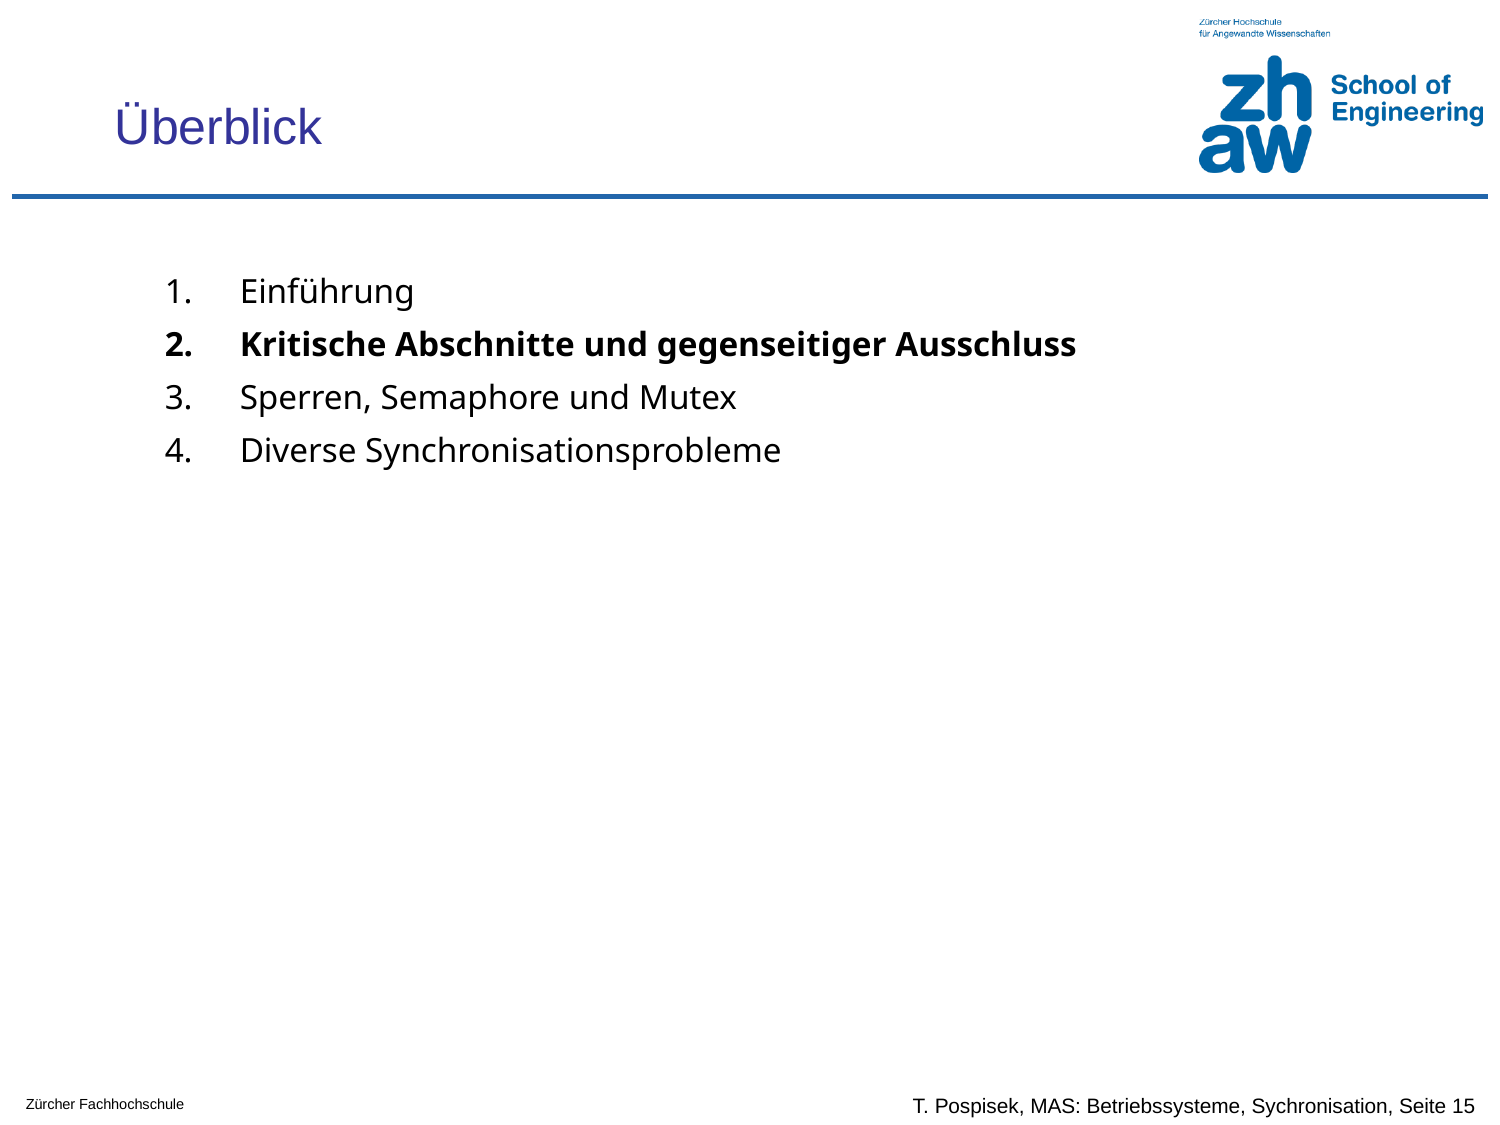

# Überblick
Einführung
Kritische Abschnitte und gegenseitiger Ausschluss
Sperren, Semaphore und Mutex
Diverse Synchronisationsprobleme